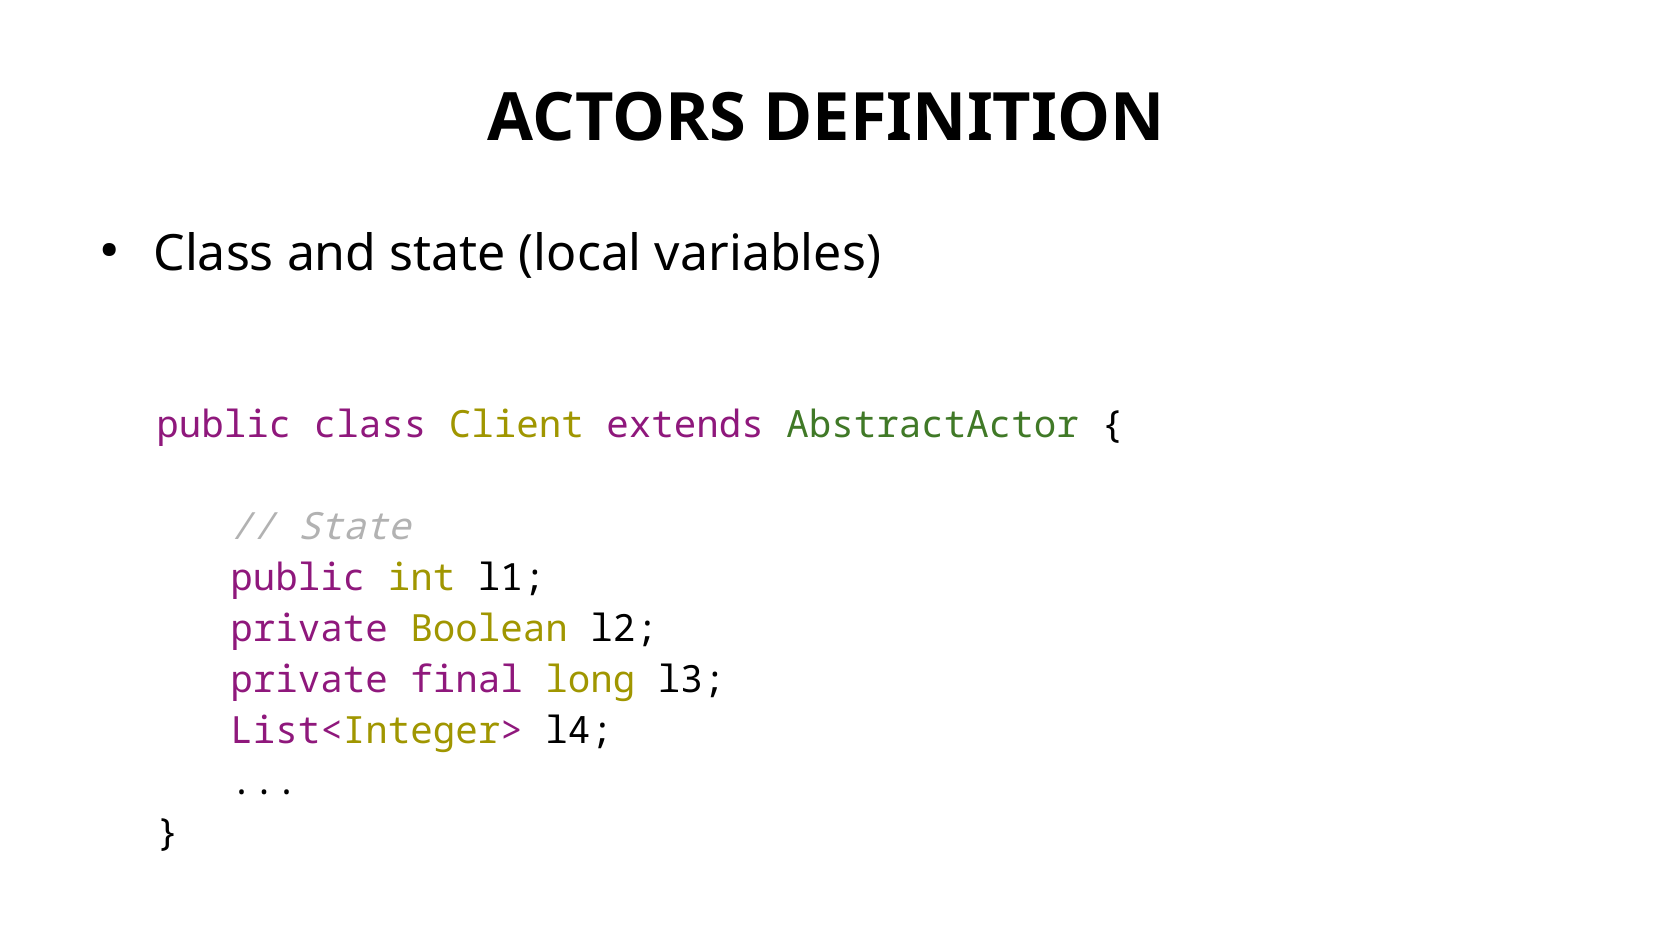

# ACTORS DEFINITION
Class and state (local variables)
public class Client extends AbstractActor {
	// State
	public int l1;
	private Boolean l2;
	private final long l3;
	List<Integer> l4;
	...
}